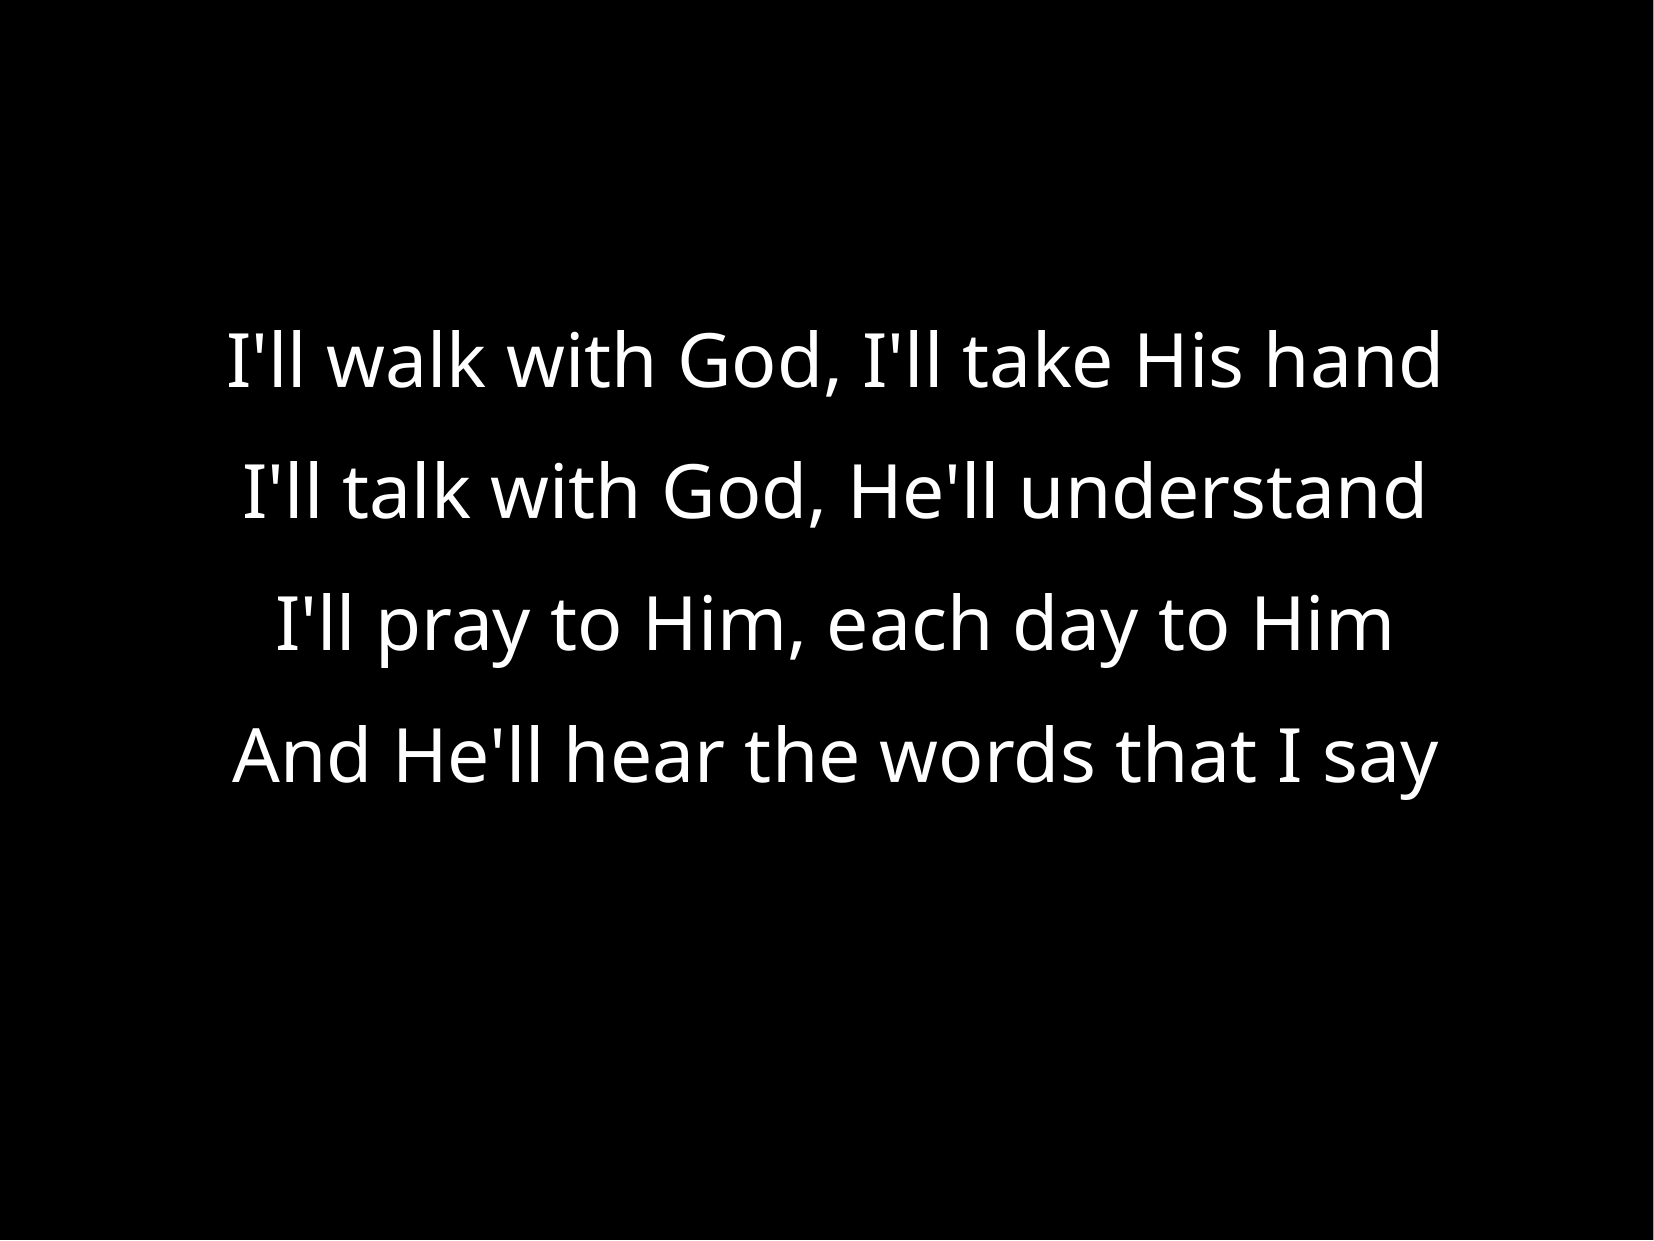

#
I'll walk with God, I'll take His hand
I'll talk with God, He'll understand
I'll pray to Him, each day to Him
And He'll hear the words that I say